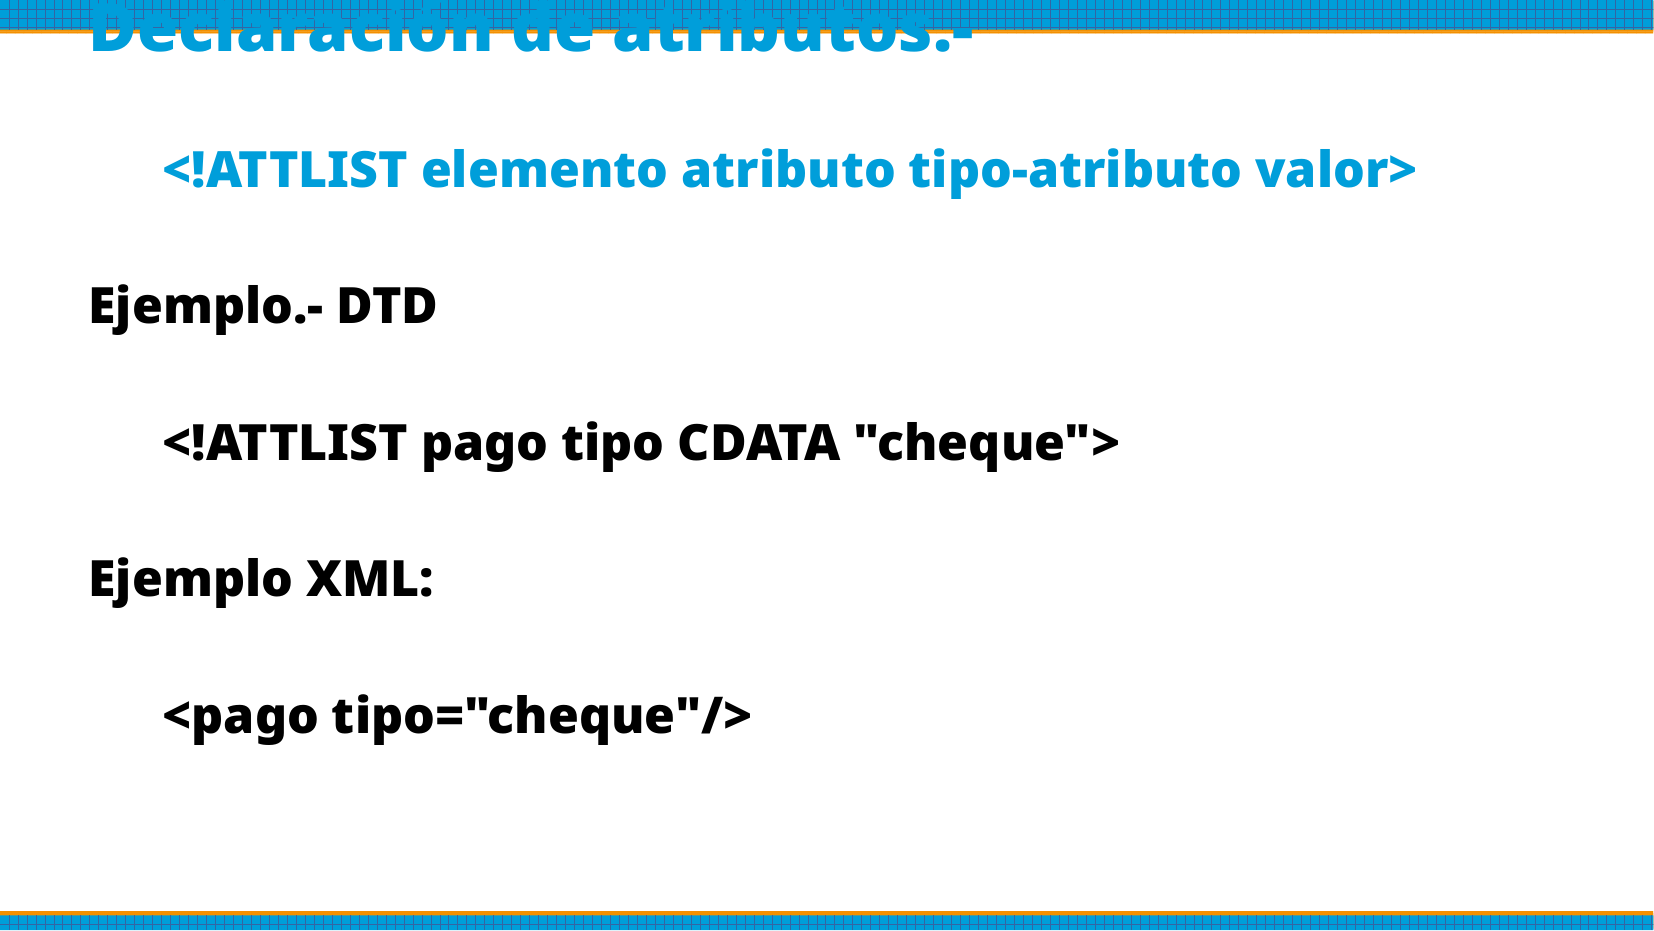

# Declaración de atributos.-
	<!ATTLIST elemento atributo tipo-atributo valor>
Ejemplo.- DTD
	<!ATTLIST pago tipo CDATA "cheque">
Ejemplo XML:
	<pago tipo="cheque"/>